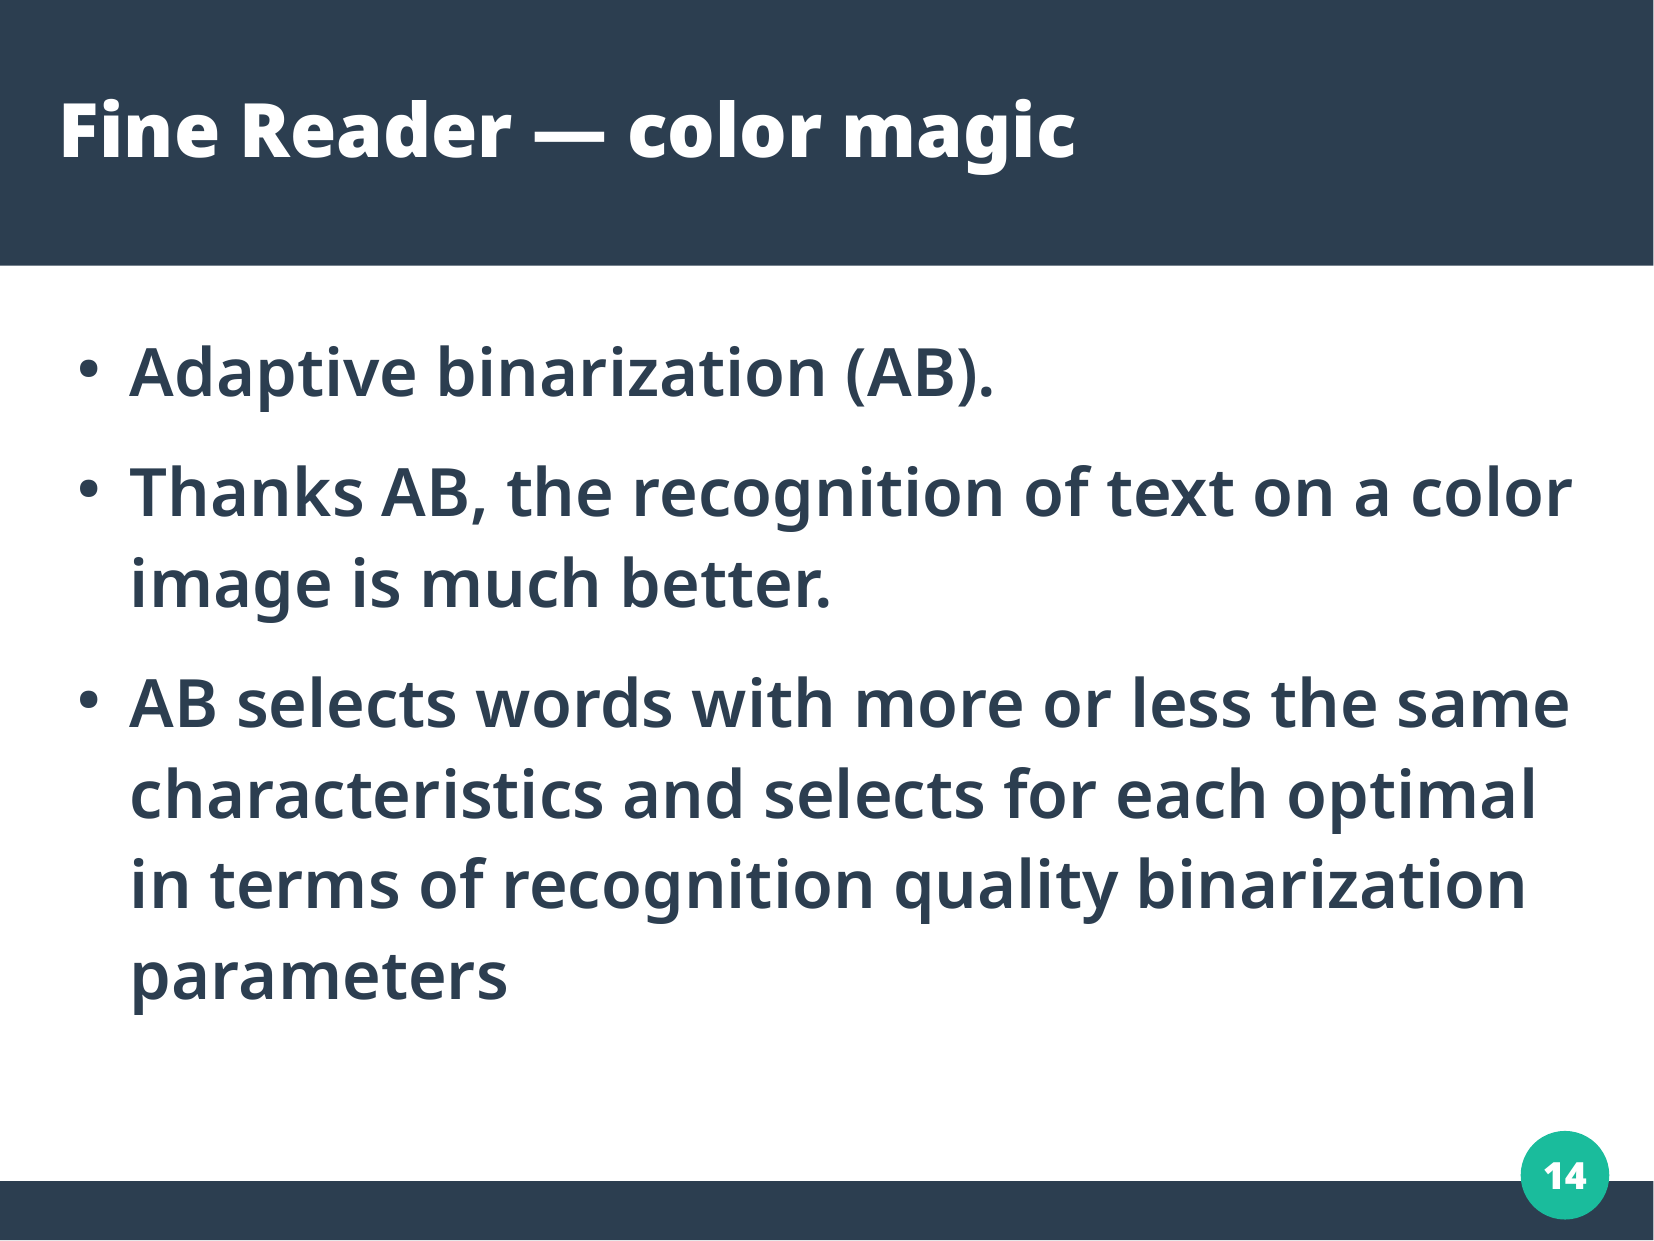

# Fine Reader — color magic
Adaptive binarization (AB).
Thanks AB, the recognition of text on a color image is much better.
AB selects words with more or less the same characteristics and selects for each optimal in terms of recognition quality binarization parameters
14